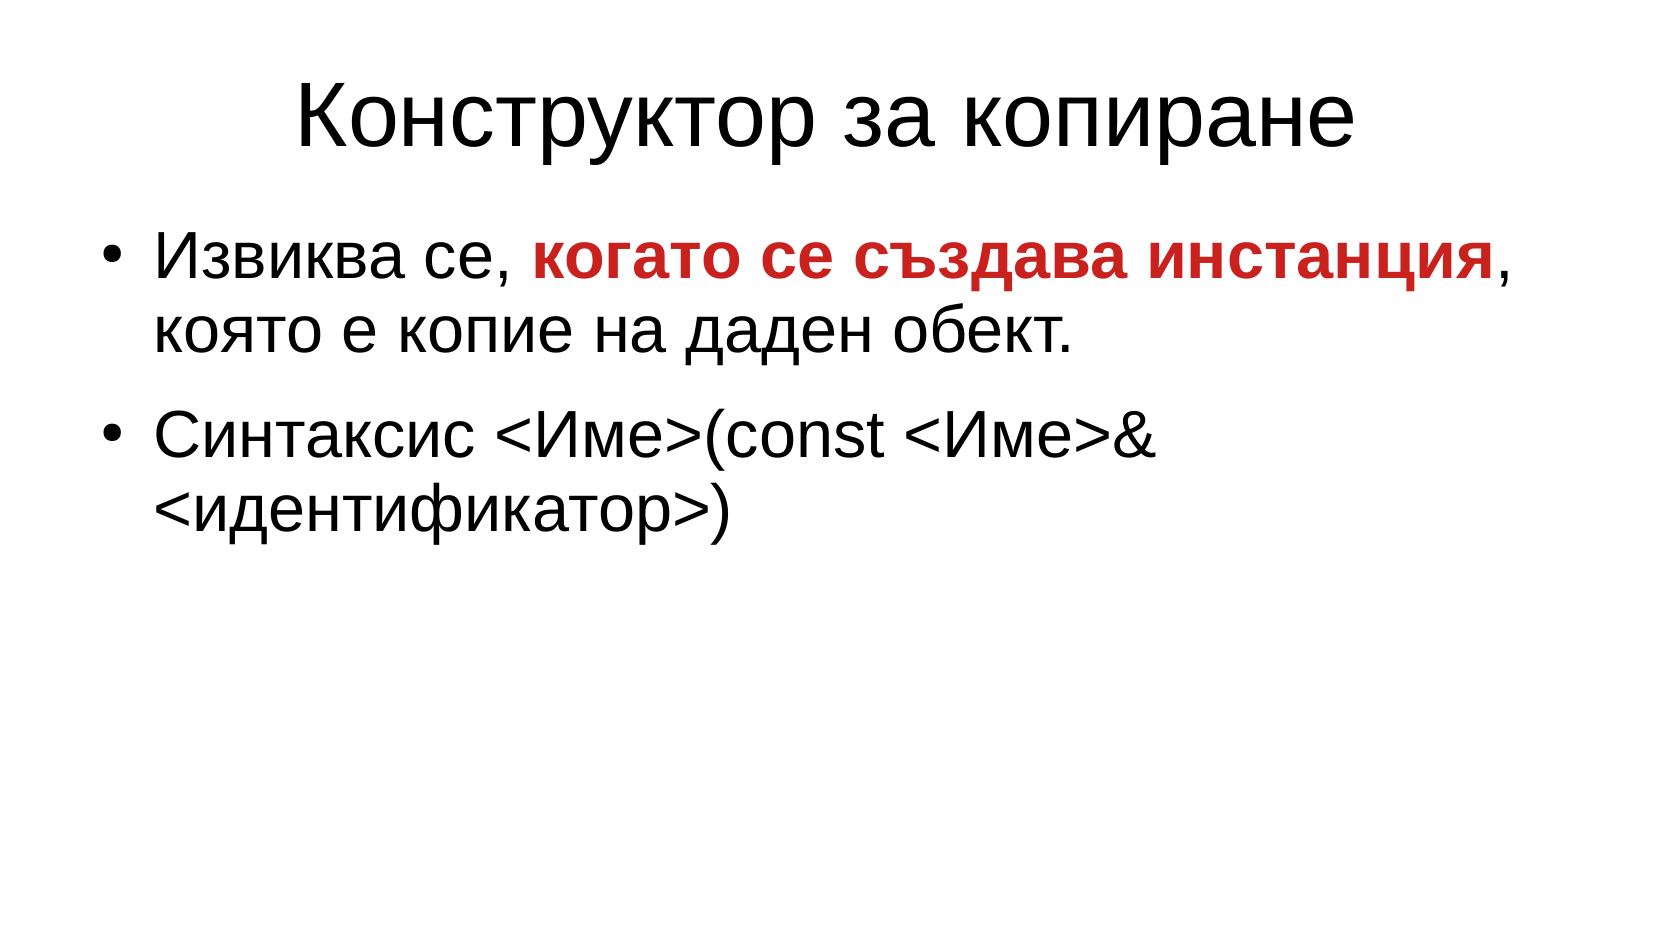

# Конструктор за копиране
Извиква се, когато се създава инстанция, която е копие на даден обект.
Синтаксис <Име>(const <Име>& <идентификатор>)